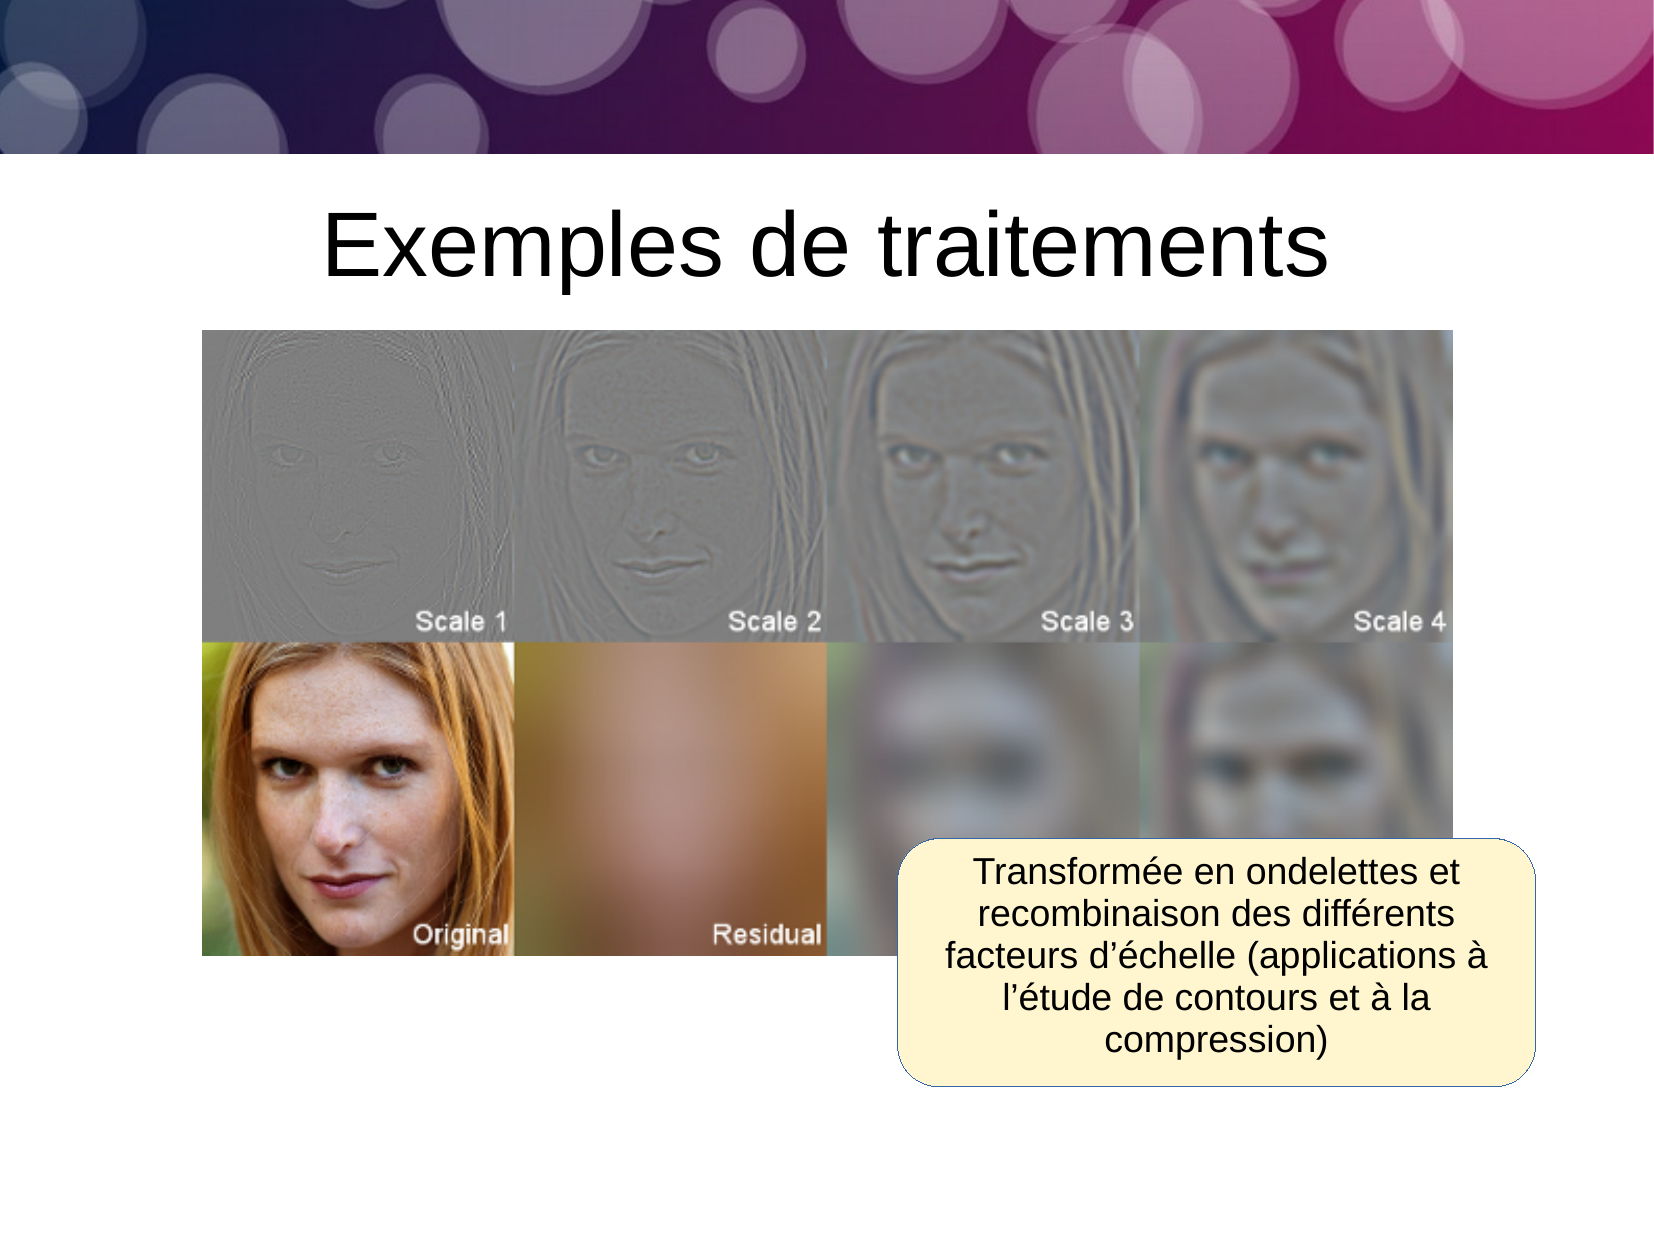

# Exemples de traitements
Transformée en ondelettes et recombinaison des différents facteurs d’échelle (applications à l’étude de contours et à la compression)